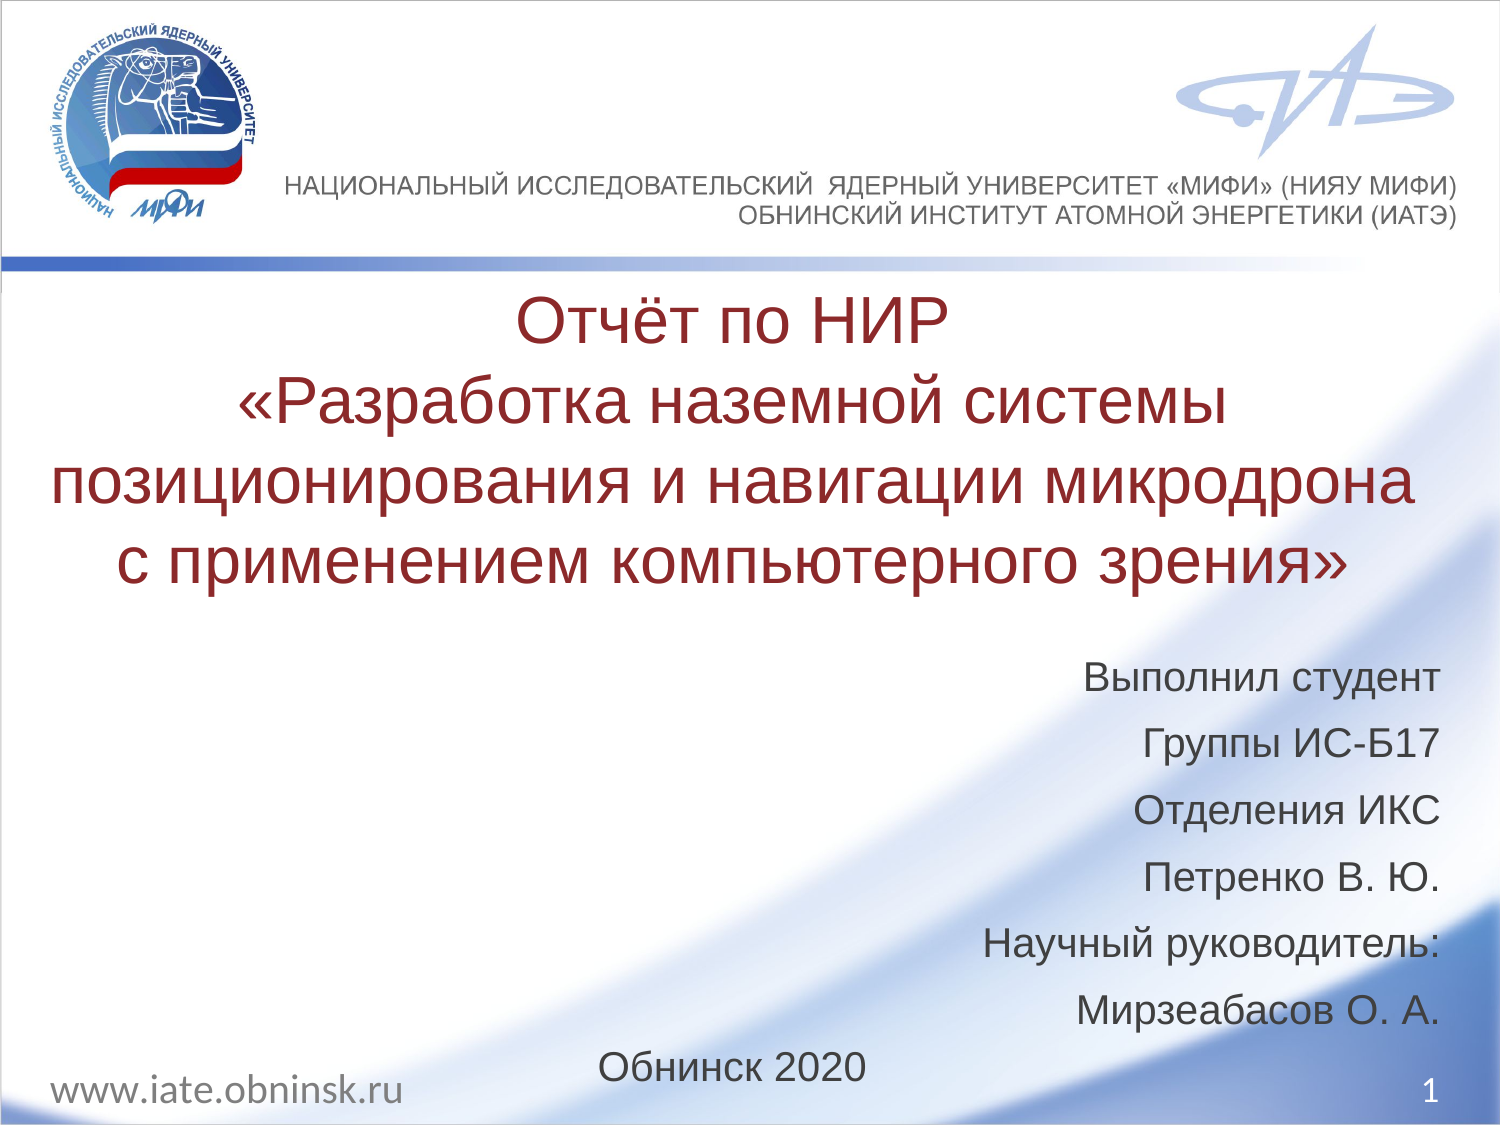

Отчёт по НИР
«Разработка наземной системы позиционирования и навигации микродрона с применением компьютерного зрения»
# Выполнил студент
Группы ИС-Б17
Отделения ИКС
Петренко В. Ю.
Научный руководитель:
Мирзеабасов О. А.
Обнинск 2020
1